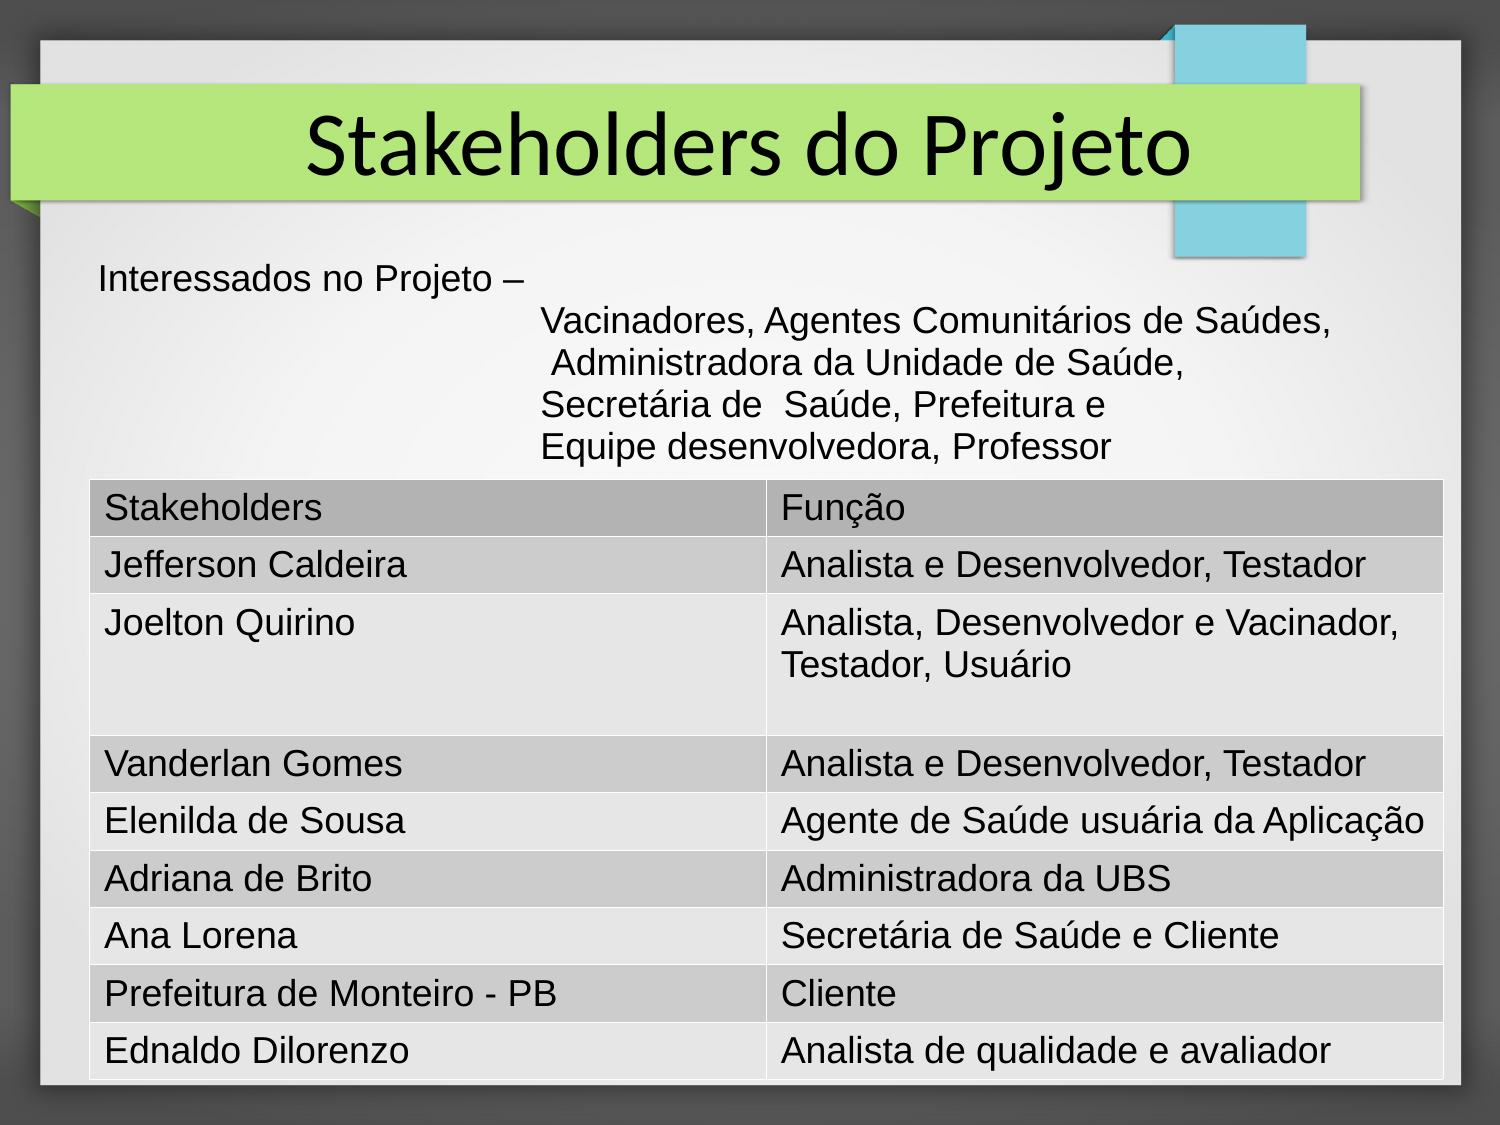

# Stakeholders do Projeto
Interessados no Projeto –
						Vacinadores, Agentes Comunitários de Saúdes,
						 Administradora da Unidade de Saúde,
						Secretária de Saúde, Prefeitura e
						Equipe desenvolvedora, Professor
| Stakeholders | Função |
| --- | --- |
| Jefferson Caldeira | Analista e Desenvolvedor, Testador |
| Joelton Quirino | Analista, Desenvolvedor e Vacinador, Testador, Usuário |
| Vanderlan Gomes | Analista e Desenvolvedor, Testador |
| Elenilda de Sousa | Agente de Saúde usuária da Aplicação |
| Adriana de Brito | Administradora da UBS |
| Ana Lorena | Secretária de Saúde e Cliente |
| Prefeitura de Monteiro - PB | Cliente |
| Ednaldo Dilorenzo | Analista de qualidade e avaliador |